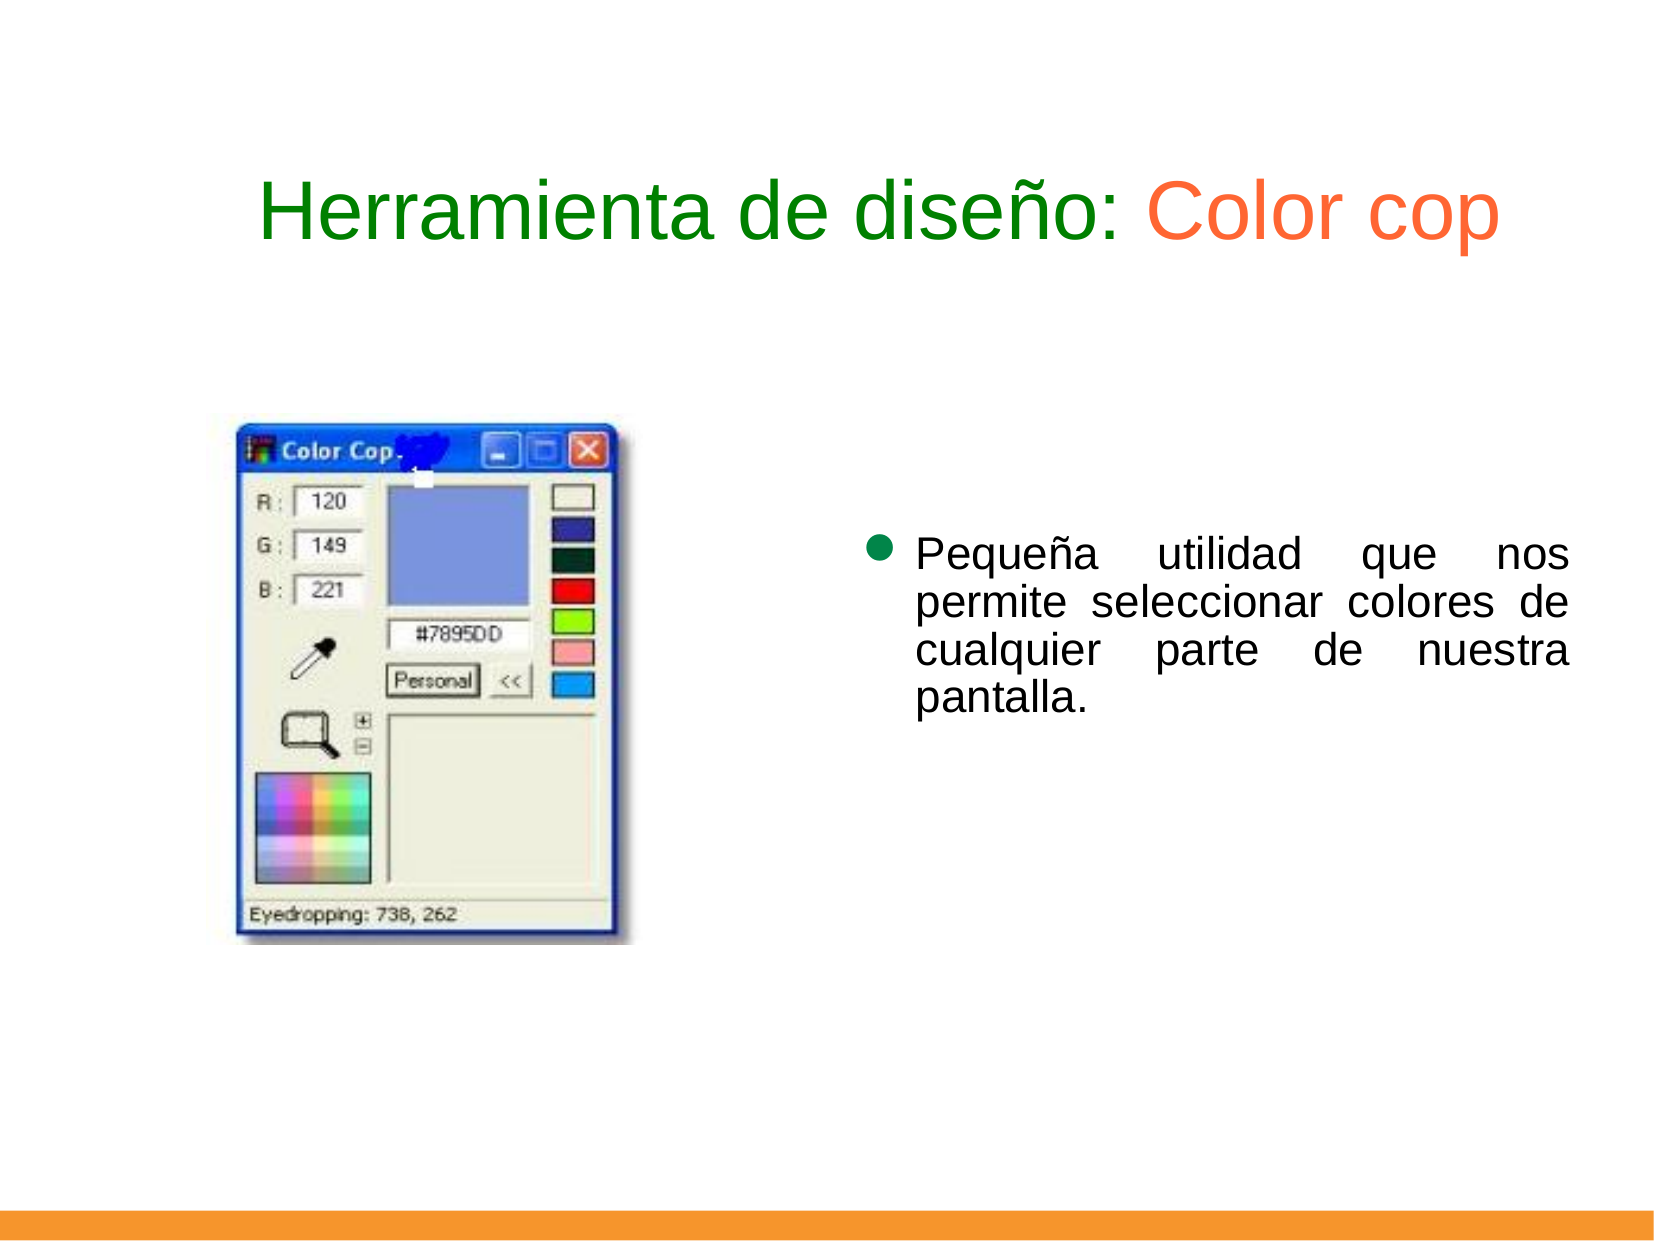

# Herramienta de diseño: Color cop
Pequeña utilidad que nos permite seleccionar colores de cualquier parte de nuestra pantalla.